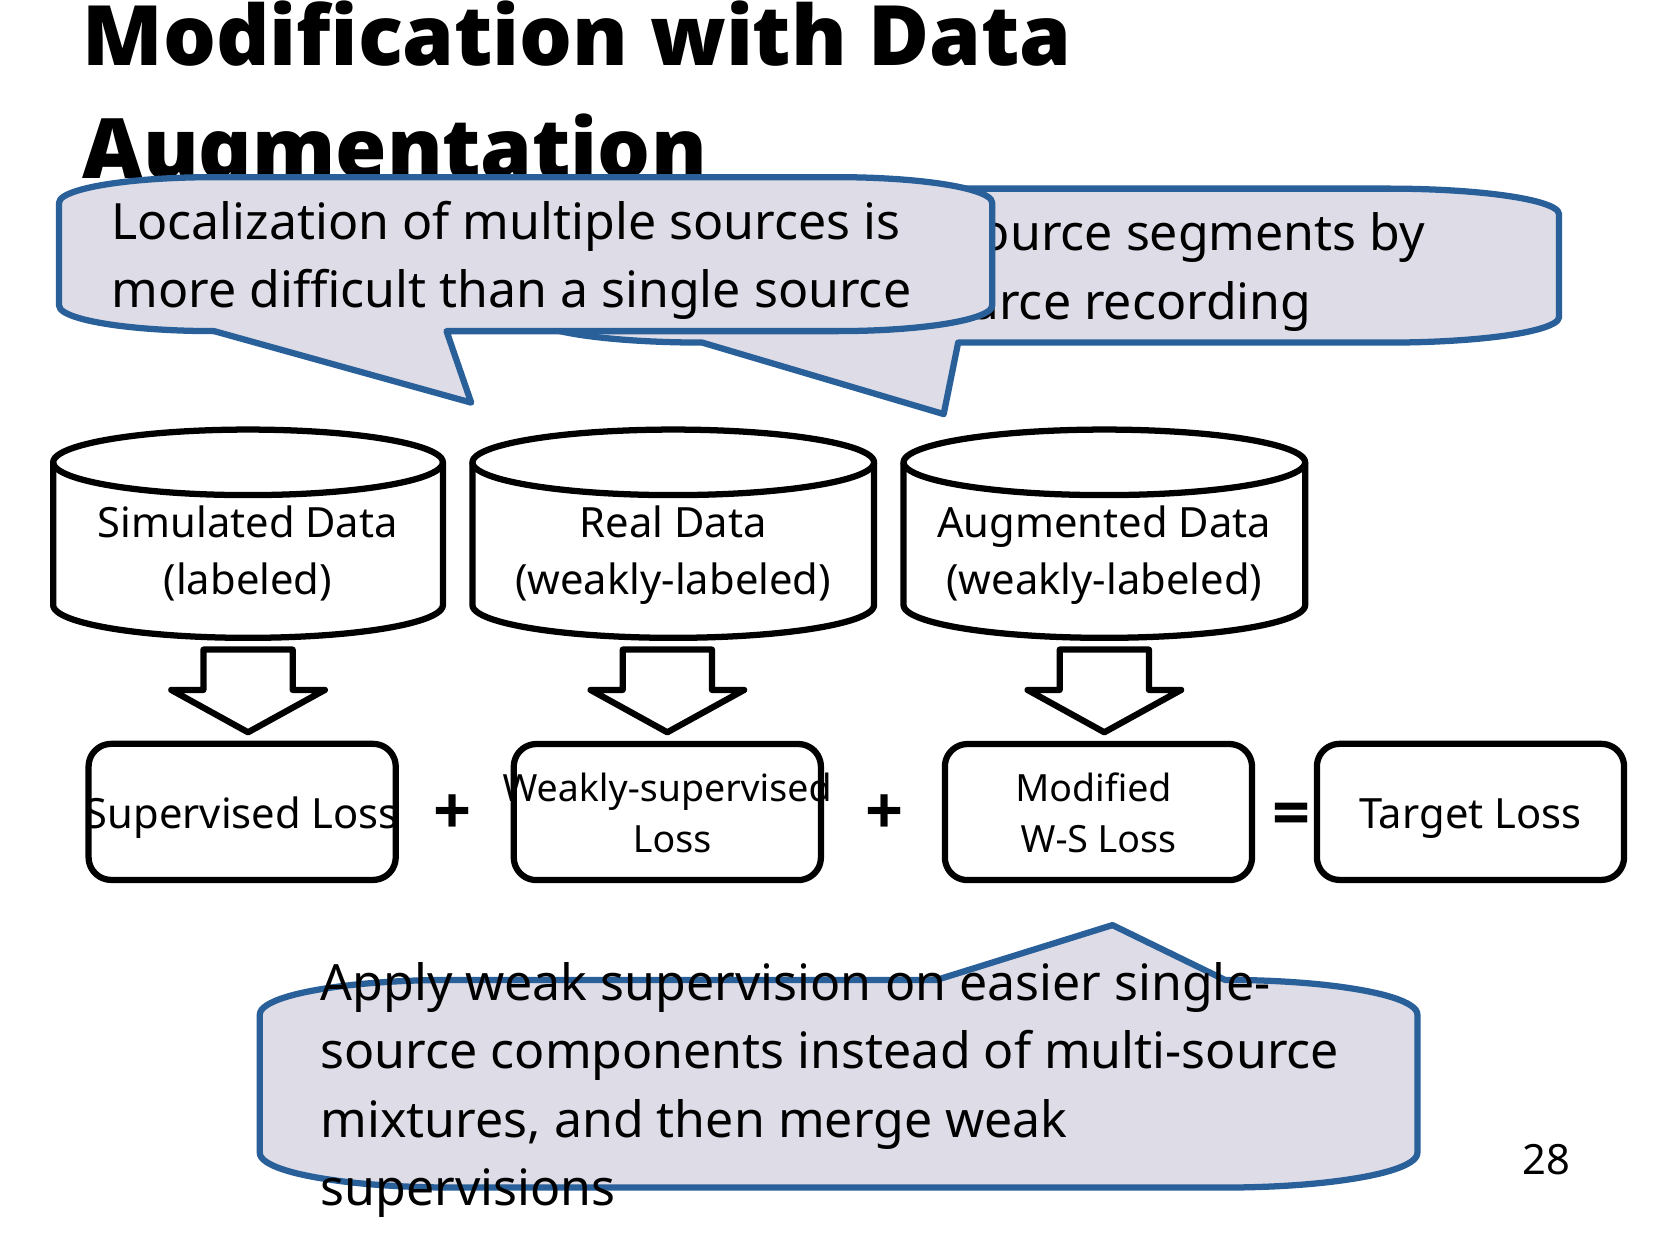

# Modification with Data Augmentation
Localization of multiple sources is more difficult than a single source
Generate multi-source segments by mixing single source recording
Simulated Data
(labeled)
Real Data
(weakly-labeled)
Augmented Data
(weakly-labeled)
Supervised Loss
Target Loss
Weakly-supervised
 Loss
Modified
W-S Loss
+
+
=
Apply weak supervision on easier single-source components instead of multi-source mixtures, and then merge weak supervisions
28